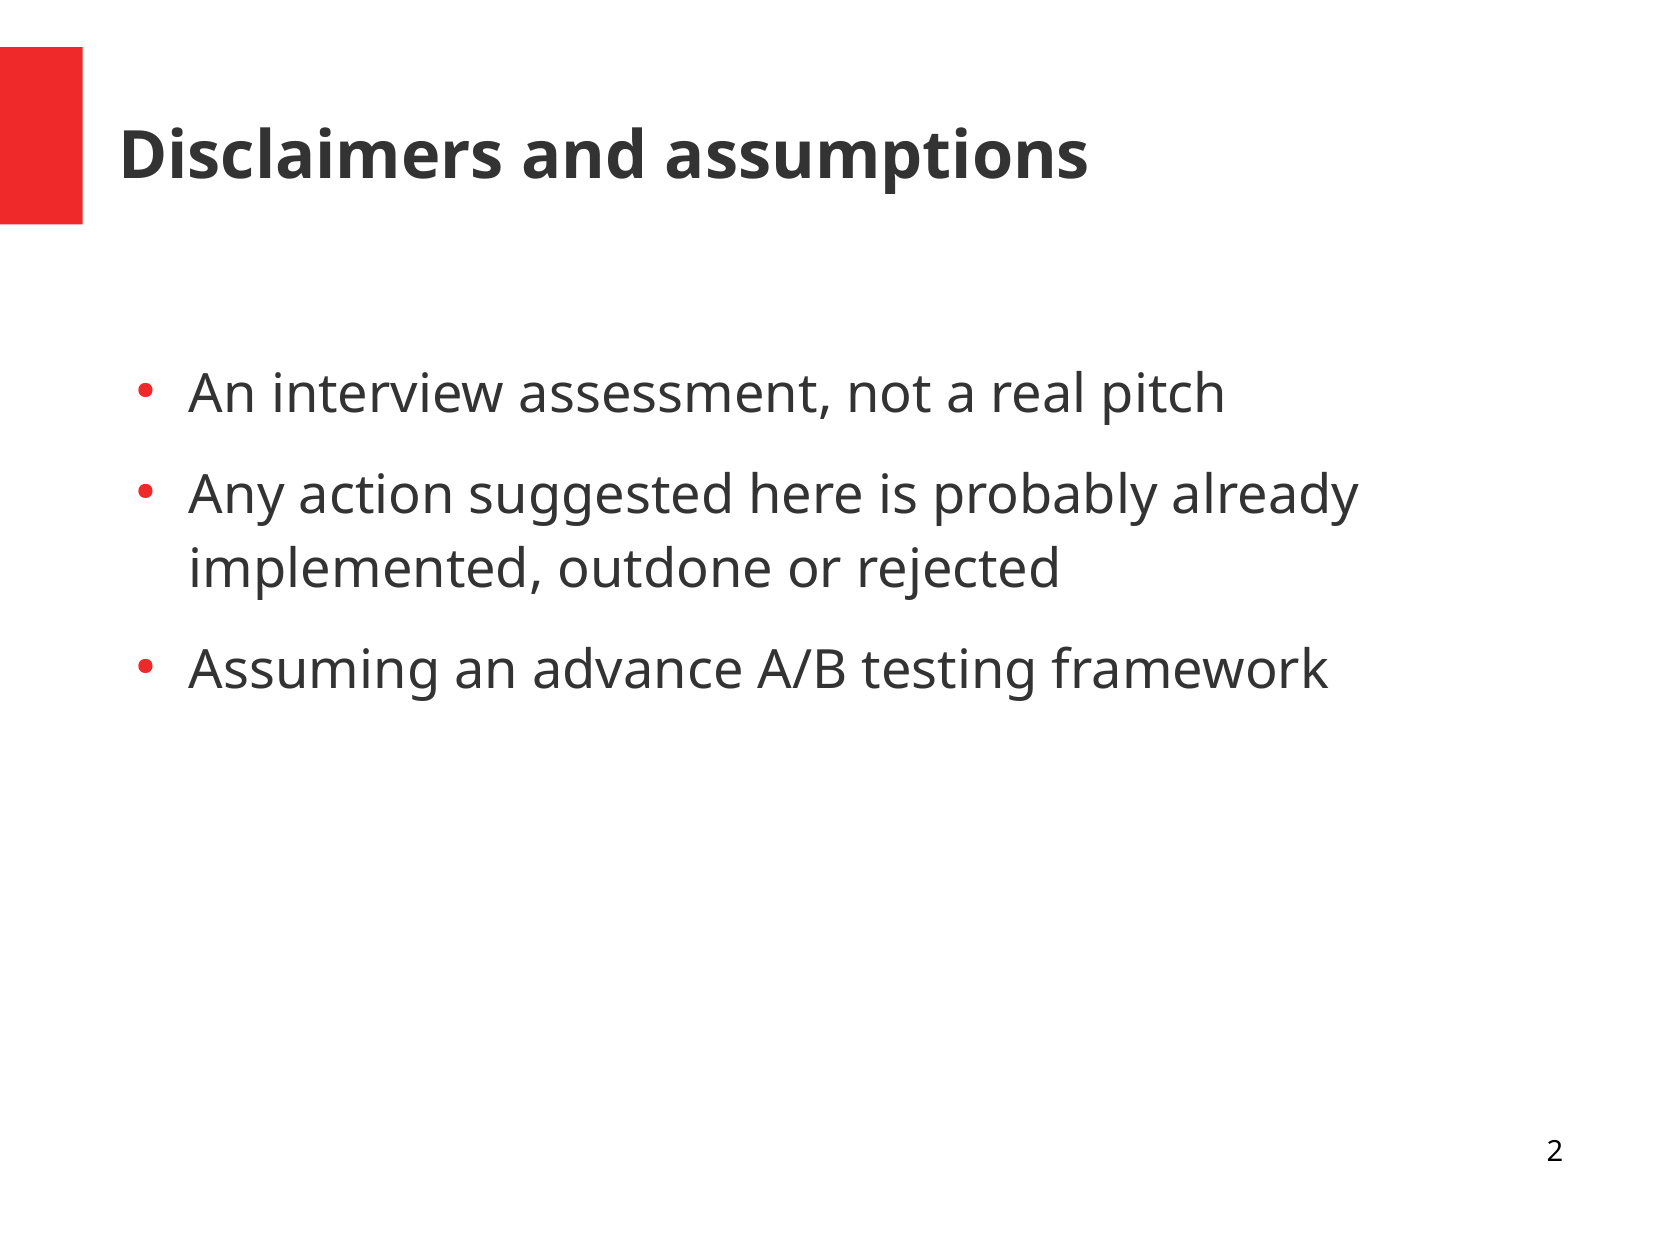

# Disclaimers and assumptions
An interview assessment, not a real pitch
Any action suggested here is probably already implemented, outdone or rejected
Assuming an advance A/B testing framework
2